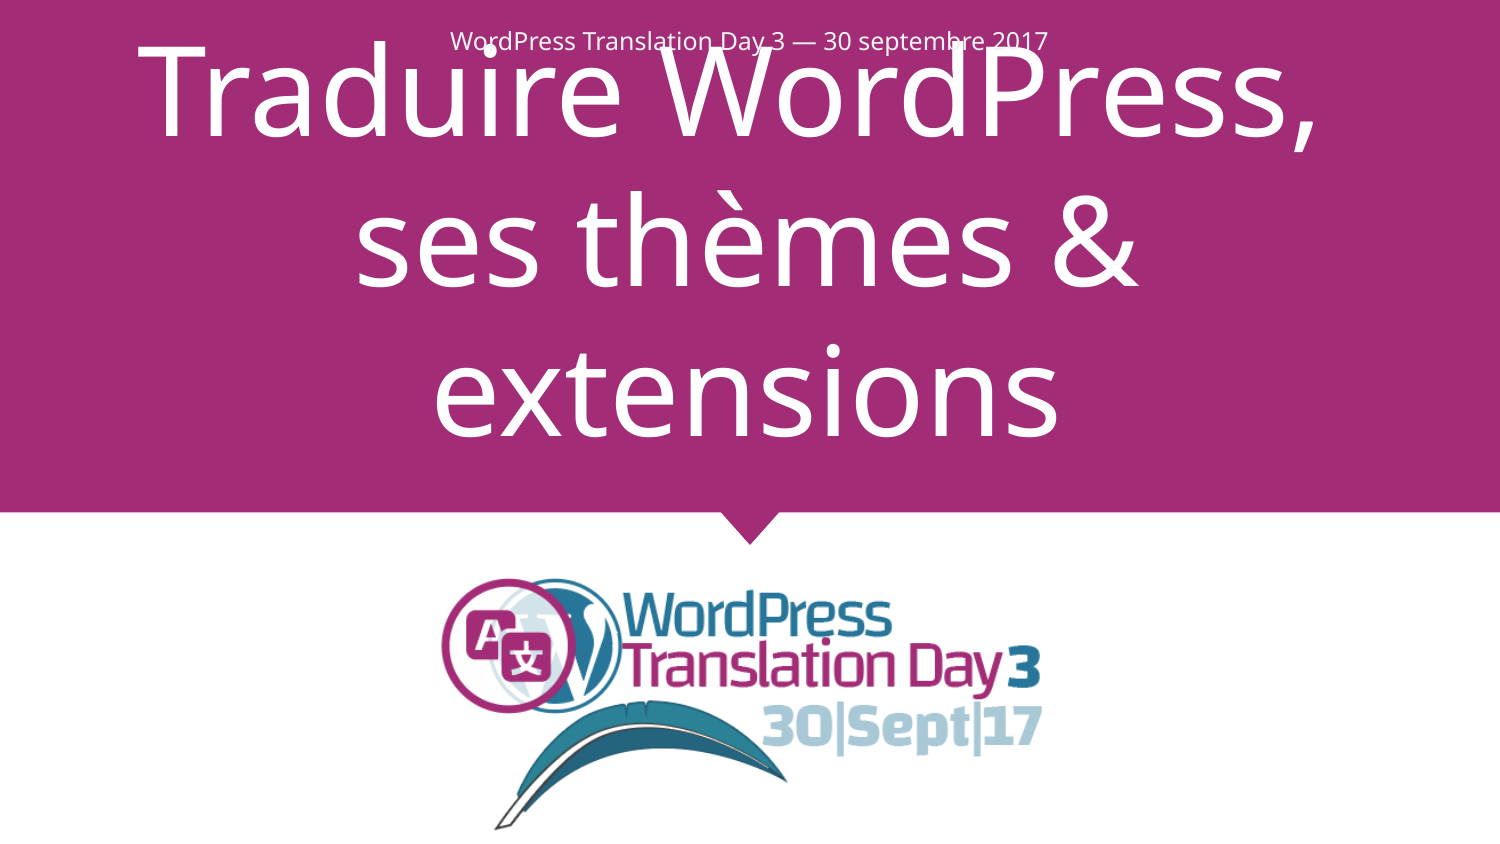

WordPress Translation Day 3 — 30 septembre 2017
# Traduire WordPress, ses thèmes & extensions